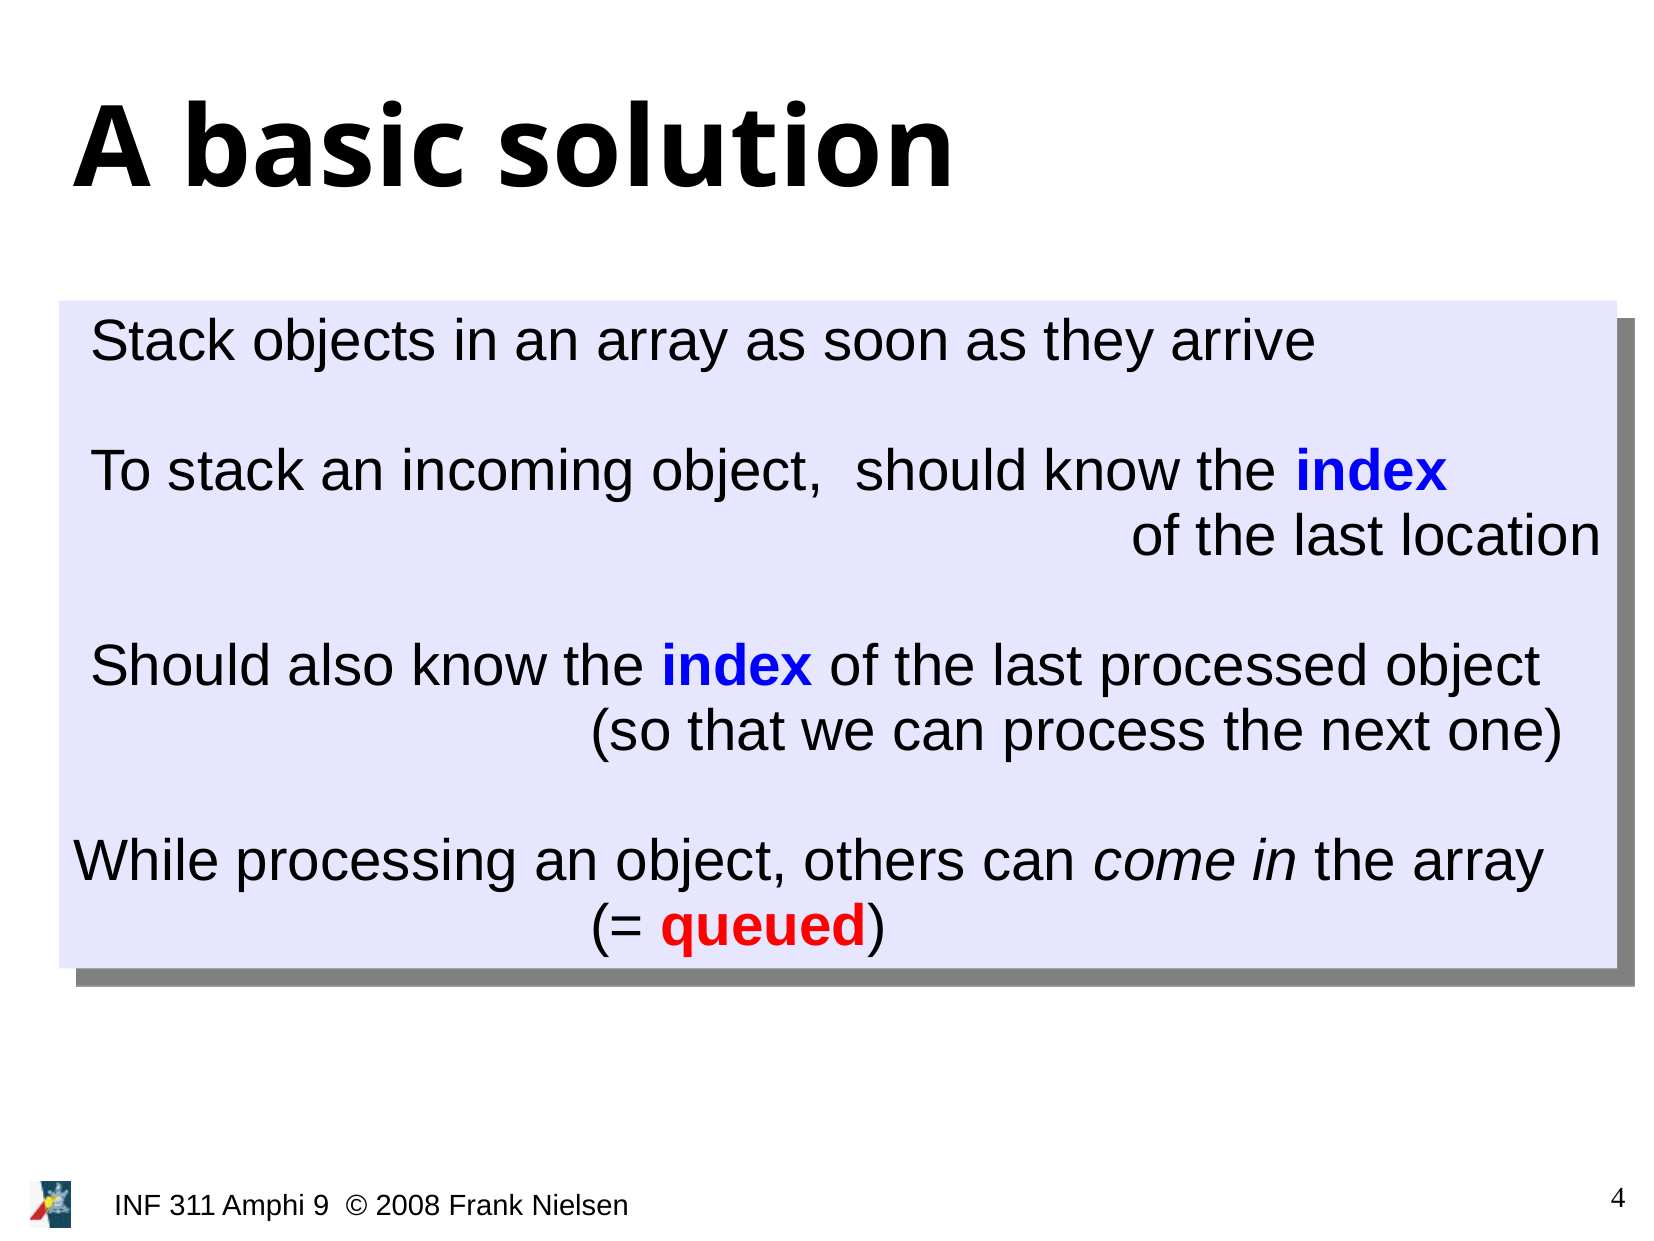

A basic solution
 Stack objects in an array as soon as they arrive
 To stack an incoming object, should know the index
													 of the last location
 Should also know the index of the last processed object
							(so that we can process the next one)
While processing an object, others can come in the array
							(= queued)